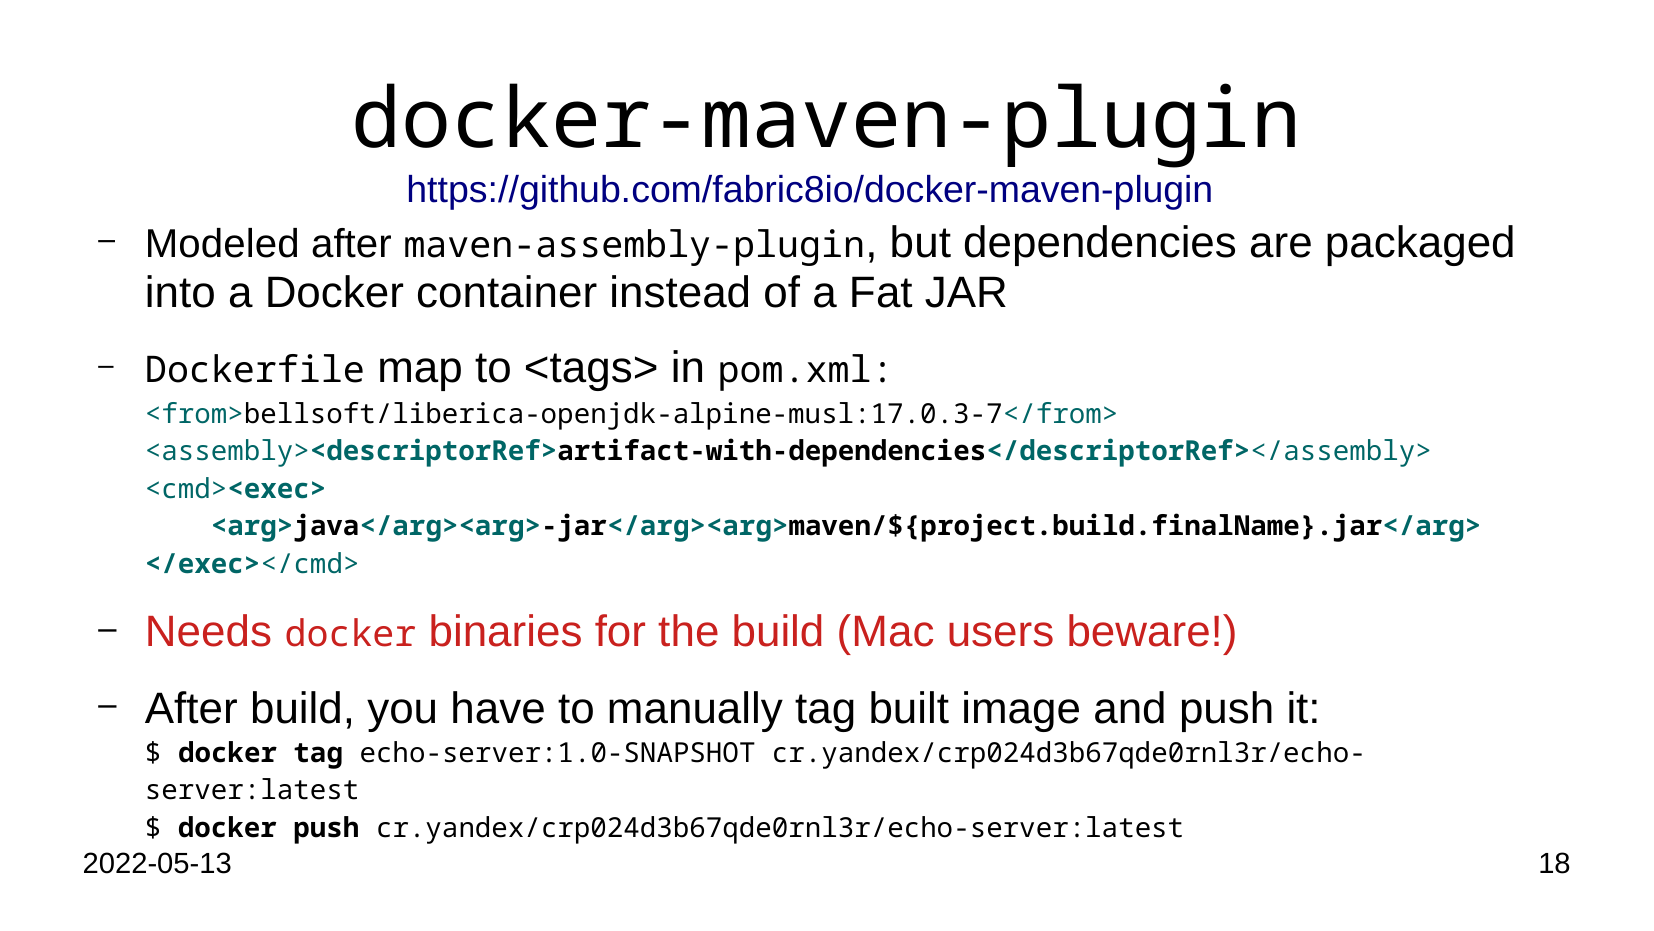

# docker-maven-plugin
https://github.com/fabric8io/docker-maven-plugin
Modeled after maven-assembly-plugin, but dependencies are packaged into a Docker container instead of a Fat JAR
Dockerfile map to <tags> in pom.xml:
<from>bellsoft/liberica-openjdk-alpine-musl:17.0.3-7</from>
<assembly><descriptorRef>artifact-with-dependencies</descriptorRef></assembly>
<cmd><exec>
 <arg>java</arg><arg>-jar</arg><arg>maven/${project.build.finalName}.jar</arg>
</exec></cmd>
Needs docker binaries for the build (Mac users beware!)
After build, you have to manually tag built image and push it:
$ docker tag echo-server:1.0-SNAPSHOT cr.yandex/crp024d3b67qde0rnl3r/echo-server:latest
$ docker push cr.yandex/crp024d3b67qde0rnl3r/echo-server:latest
2022-05-13
18